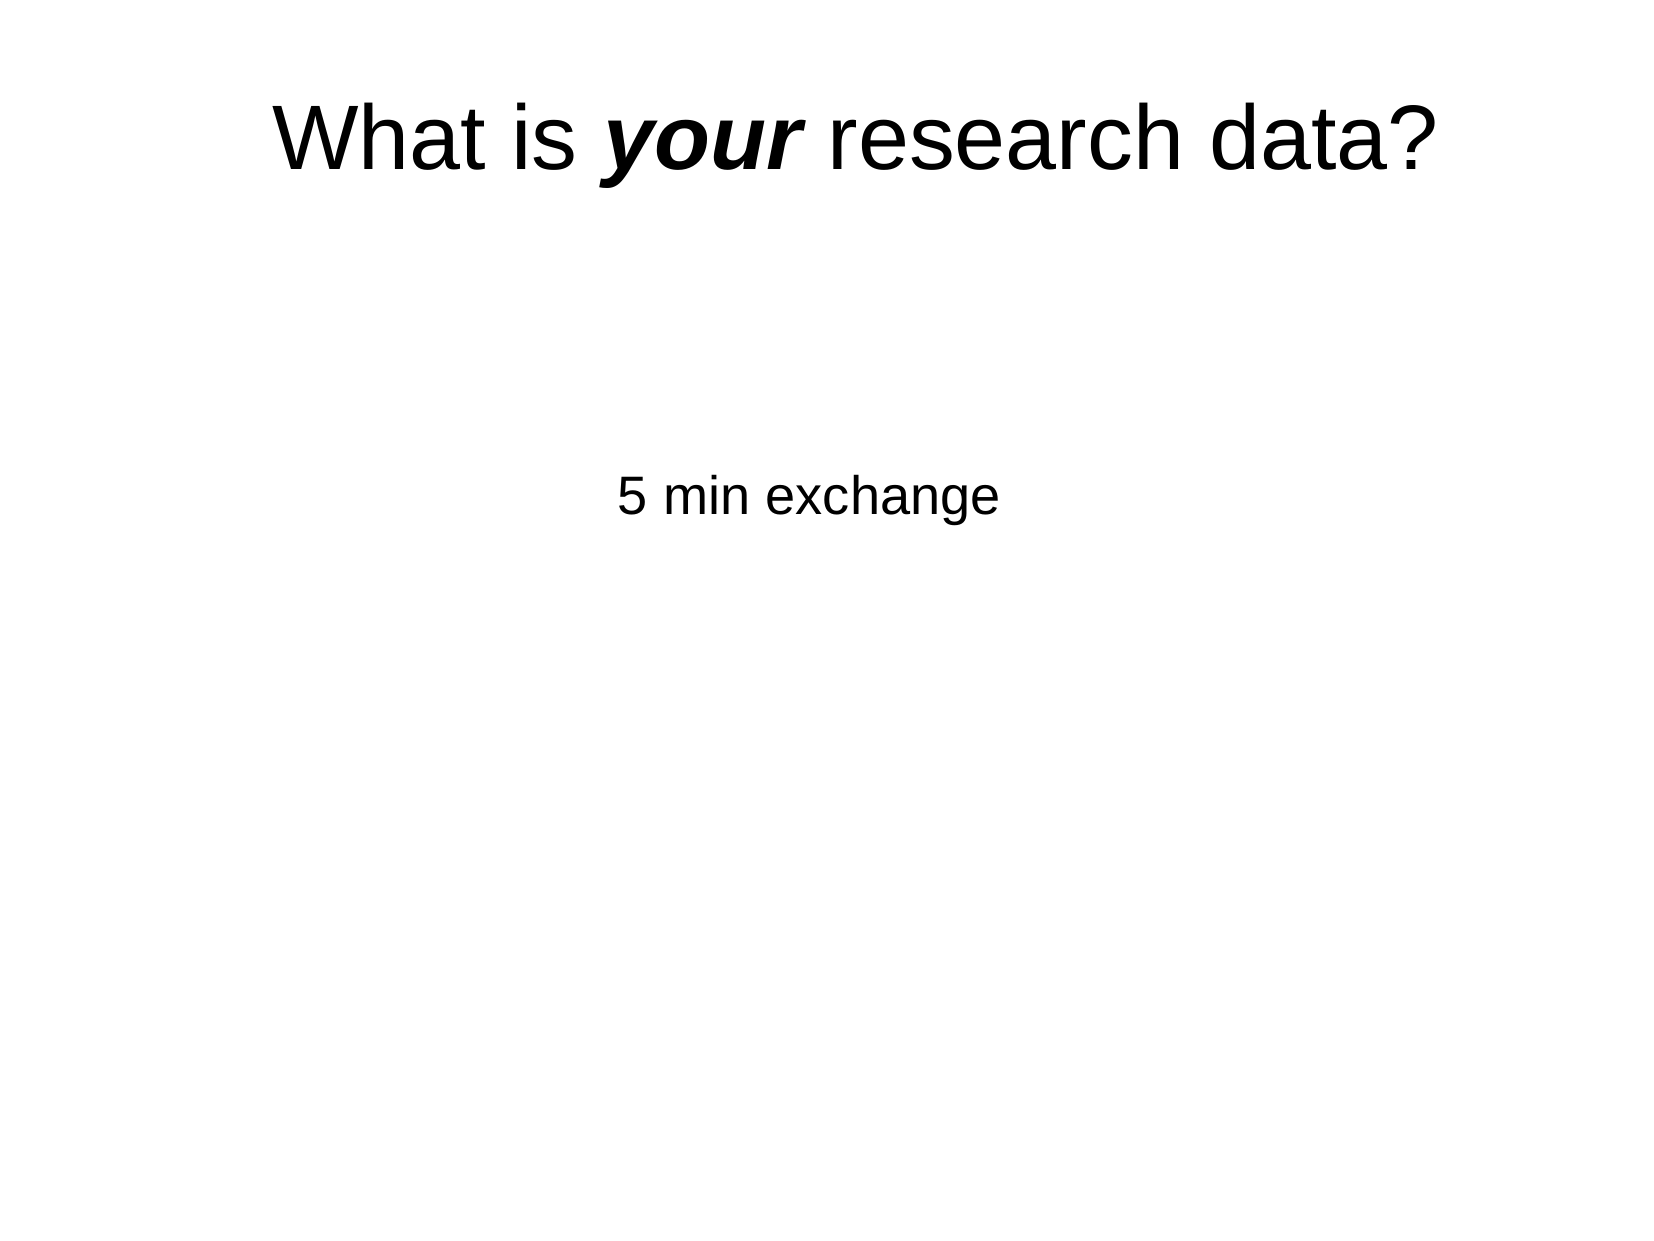

# What is your research data?
5 min exchange